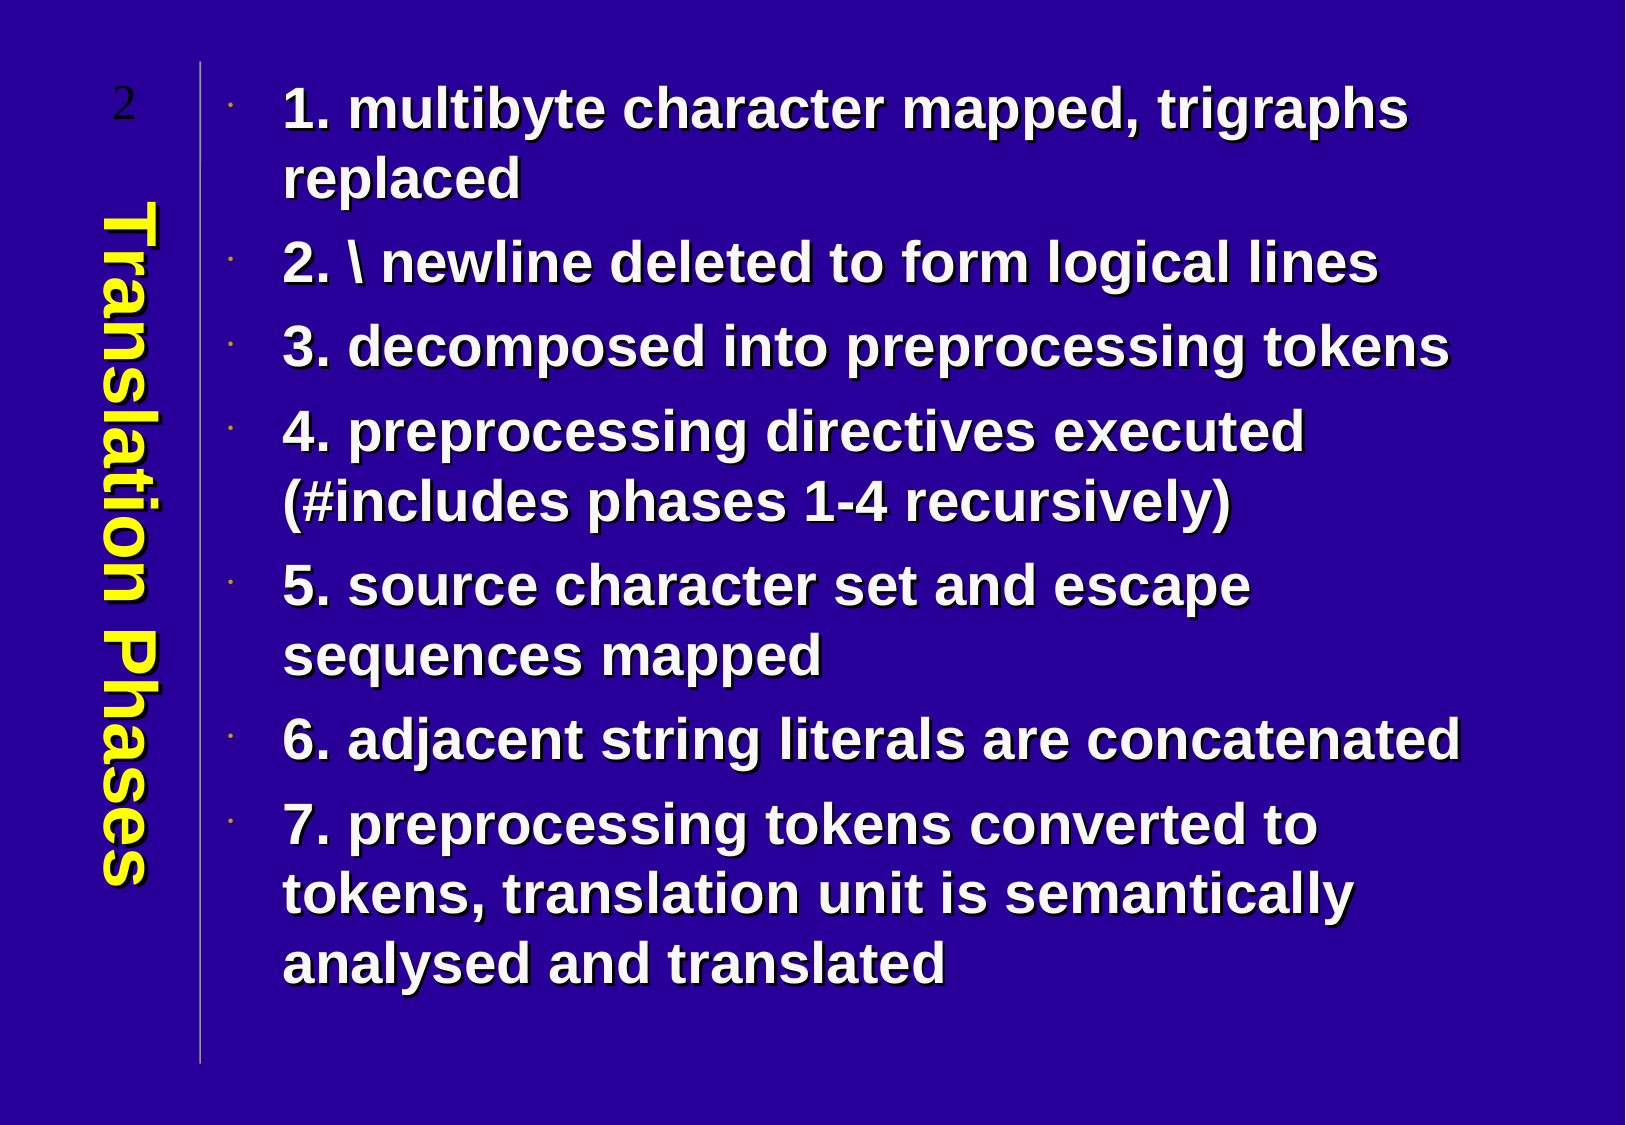

# Translation Phases
2
1. multibyte character mapped, trigraphs replaced
2. \ newline deleted to form logical lines
3. decomposed into preprocessing tokens
4. preprocessing directives executed (#includes phases 1-4 recursively)
5. source character set and escape sequences mapped
6. adjacent string literals are concatenated
7. preprocessing tokens converted to tokens, translation unit is semantically analysed and translated